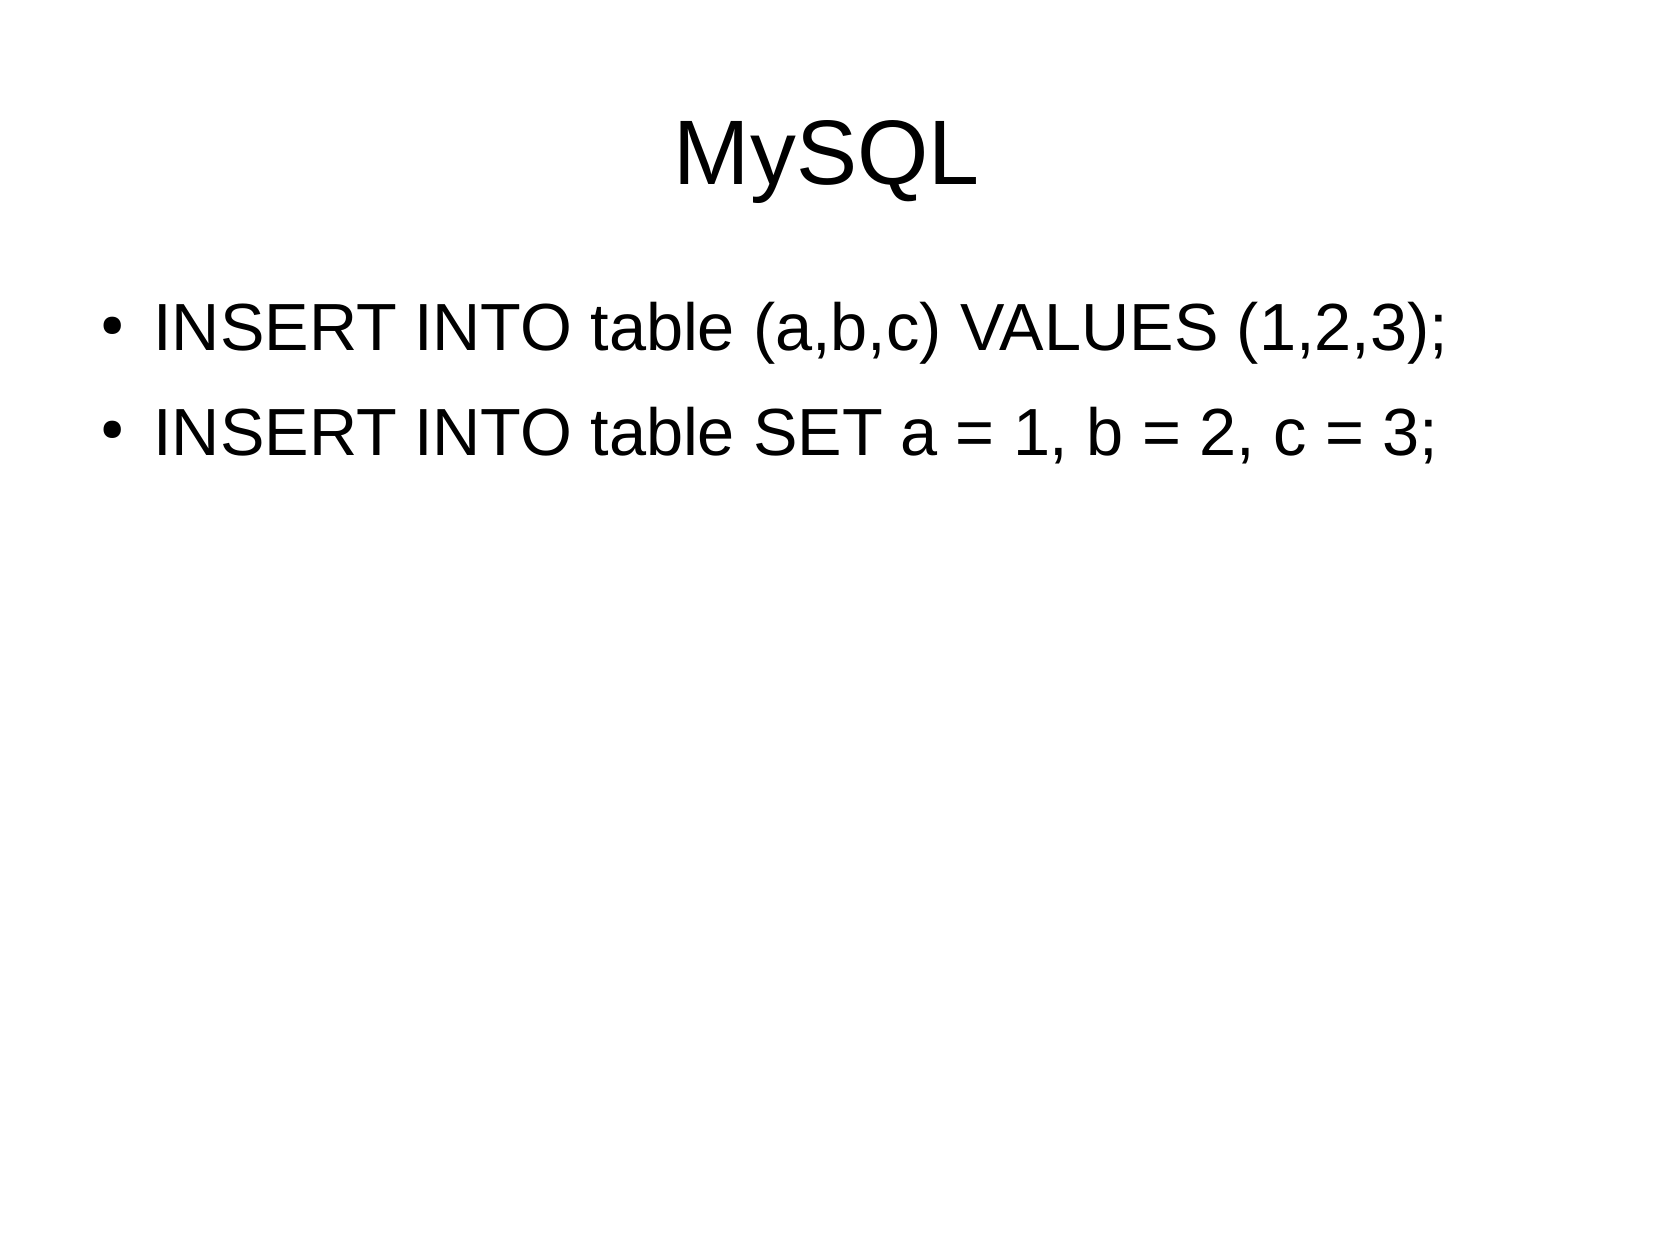

# MySQL
INSERT INTO table (a,b,c) VALUES (1,2,3);
INSERT INTO table SET a = 1, b = 2, c = 3;